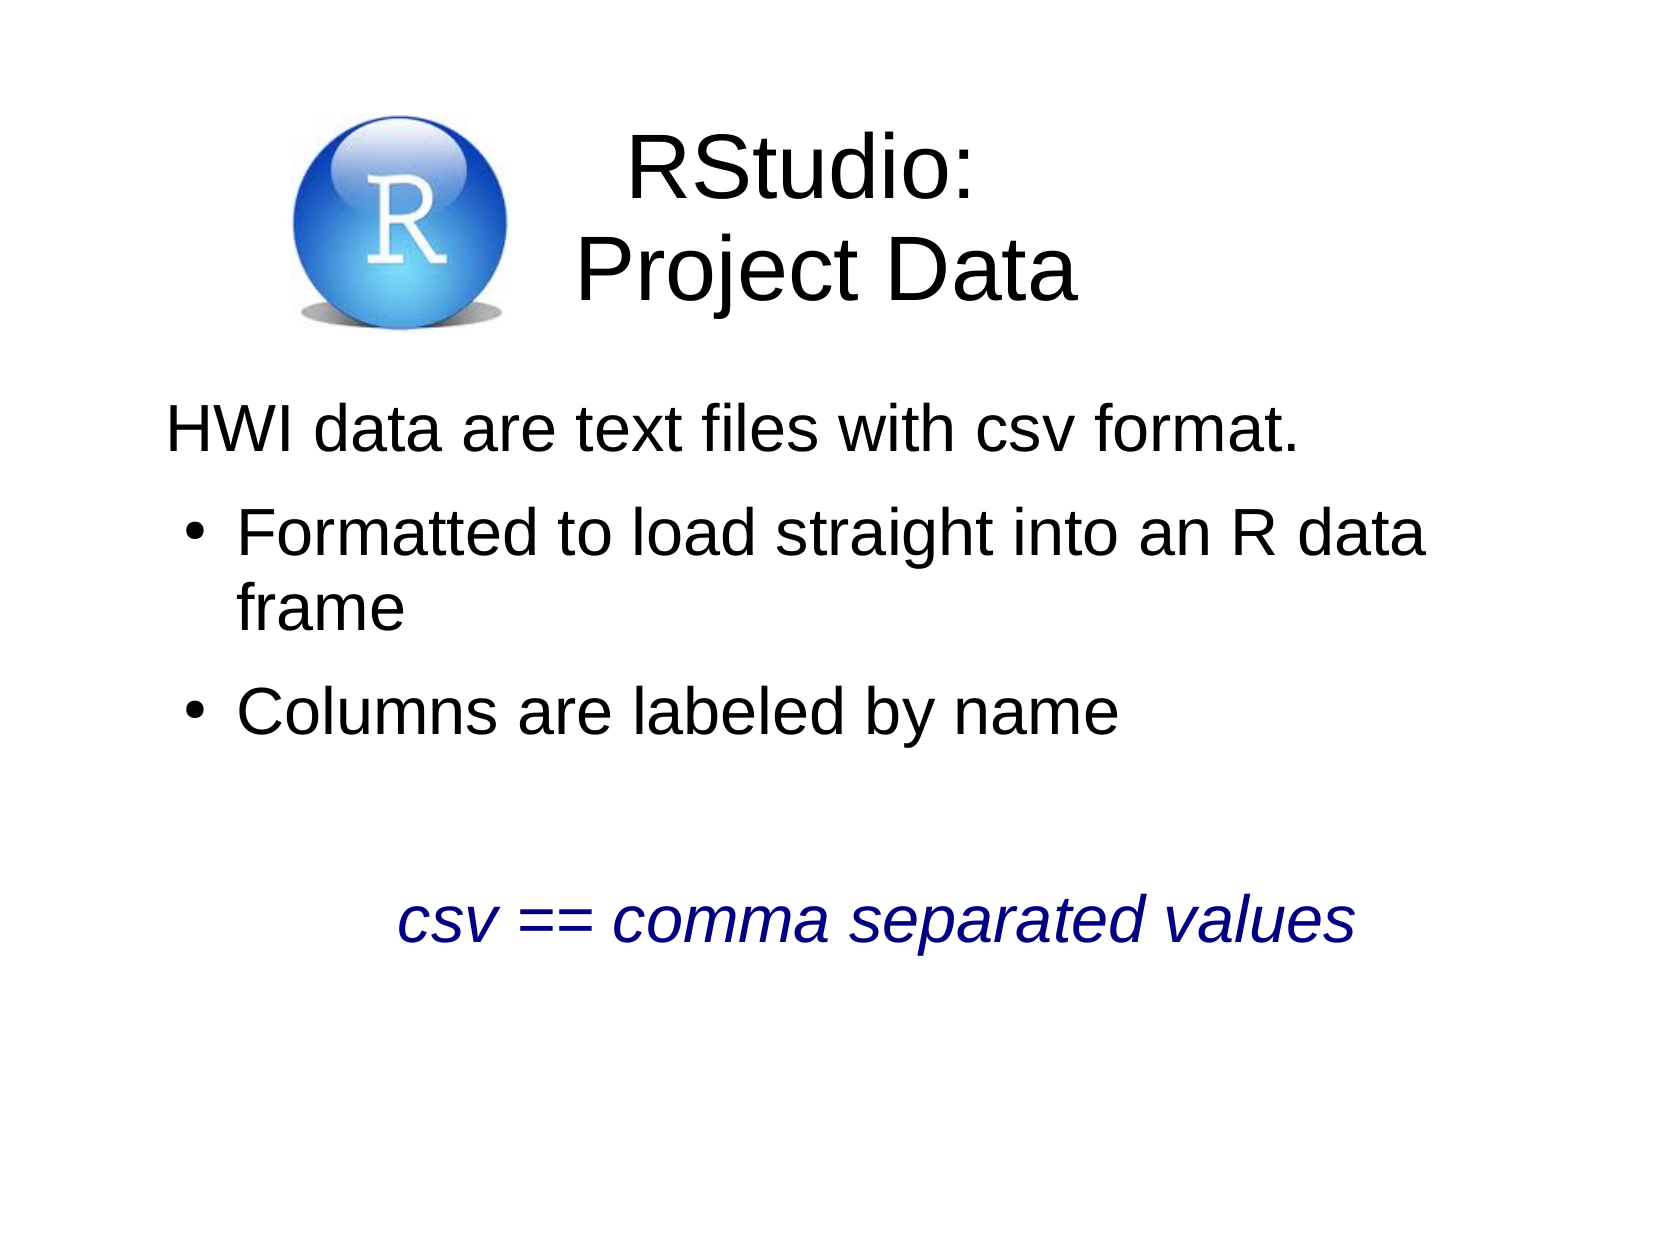

# RStudio: Project Data
HWI data are text files with csv format.
Formatted to load straight into an R data frame
Columns are labeled by name
csv == comma separated values